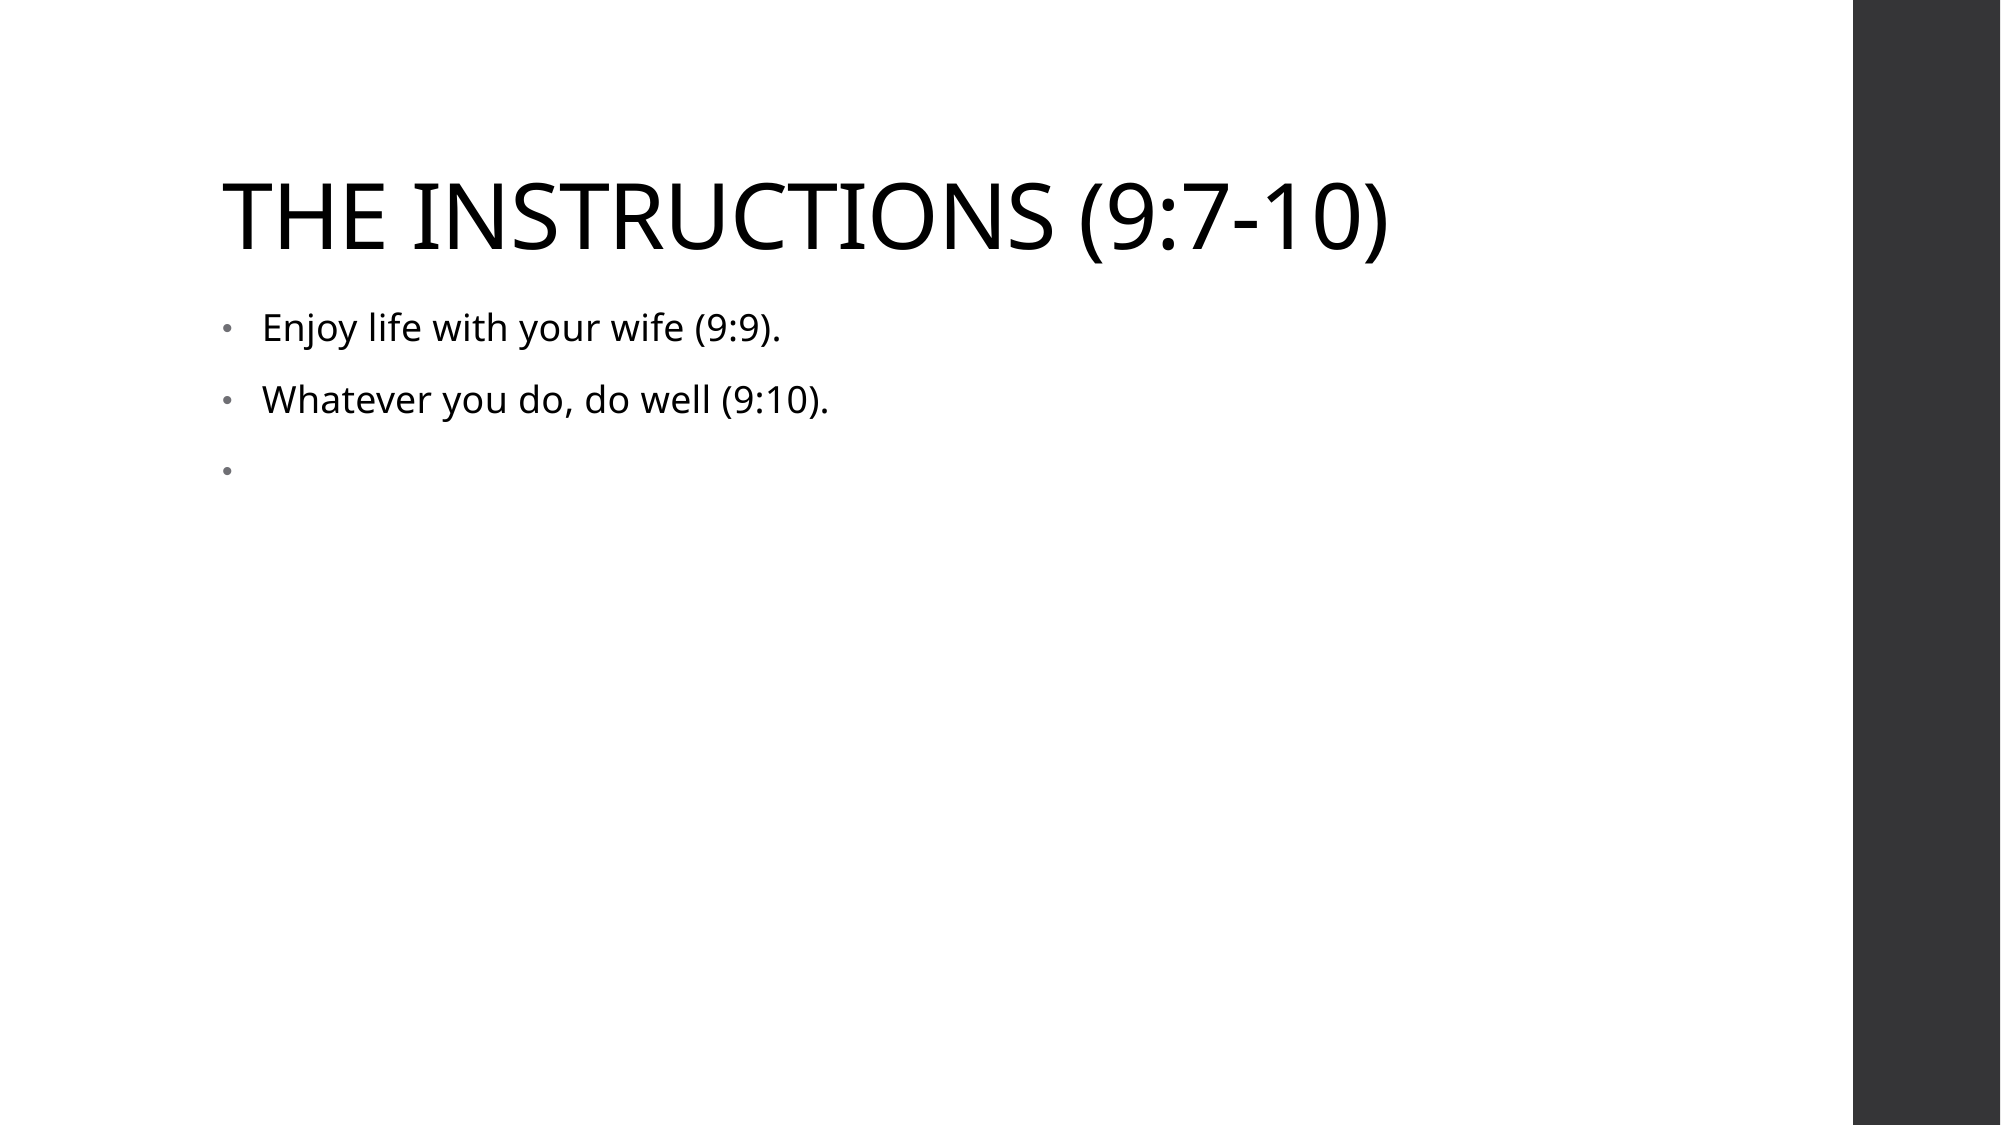

# THE INSTRUCTIONS (9:7-10)
 Enjoy life with your wife (9:9).
 Whatever you do, do well (9:10).